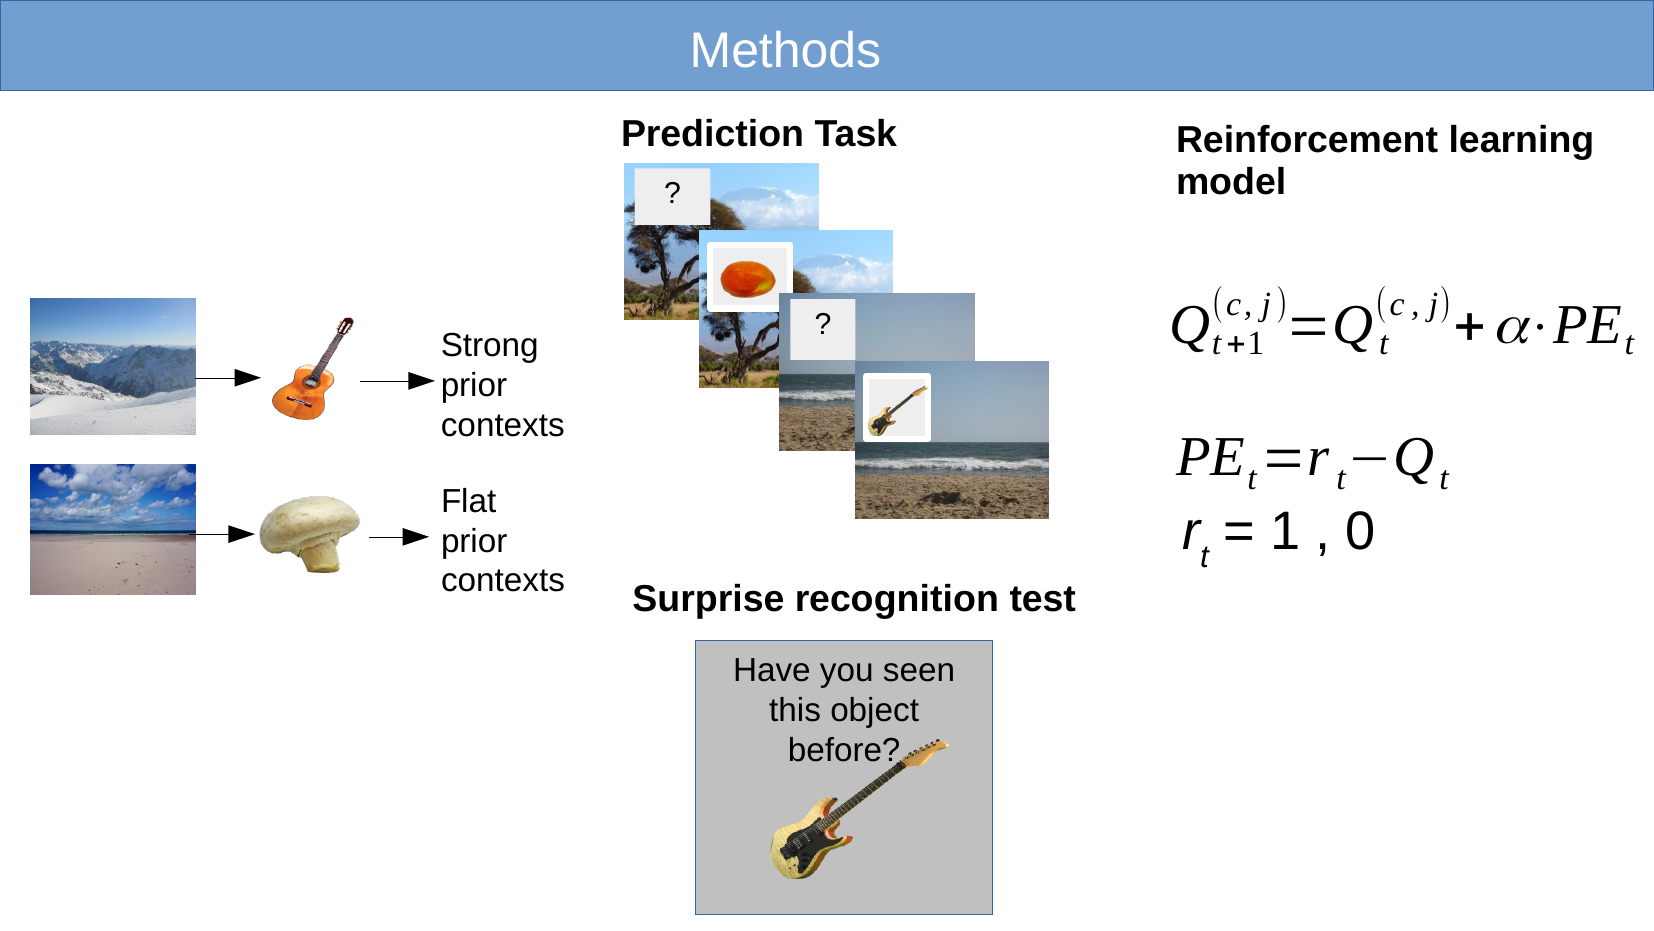

Methods
Prediction Task
Reinforcement learning
model
?
?
Strong
prior
contexts
Flat
prior
contexts
 rt = 1 , 0
Surprise recognition test
Have you seen this object before?